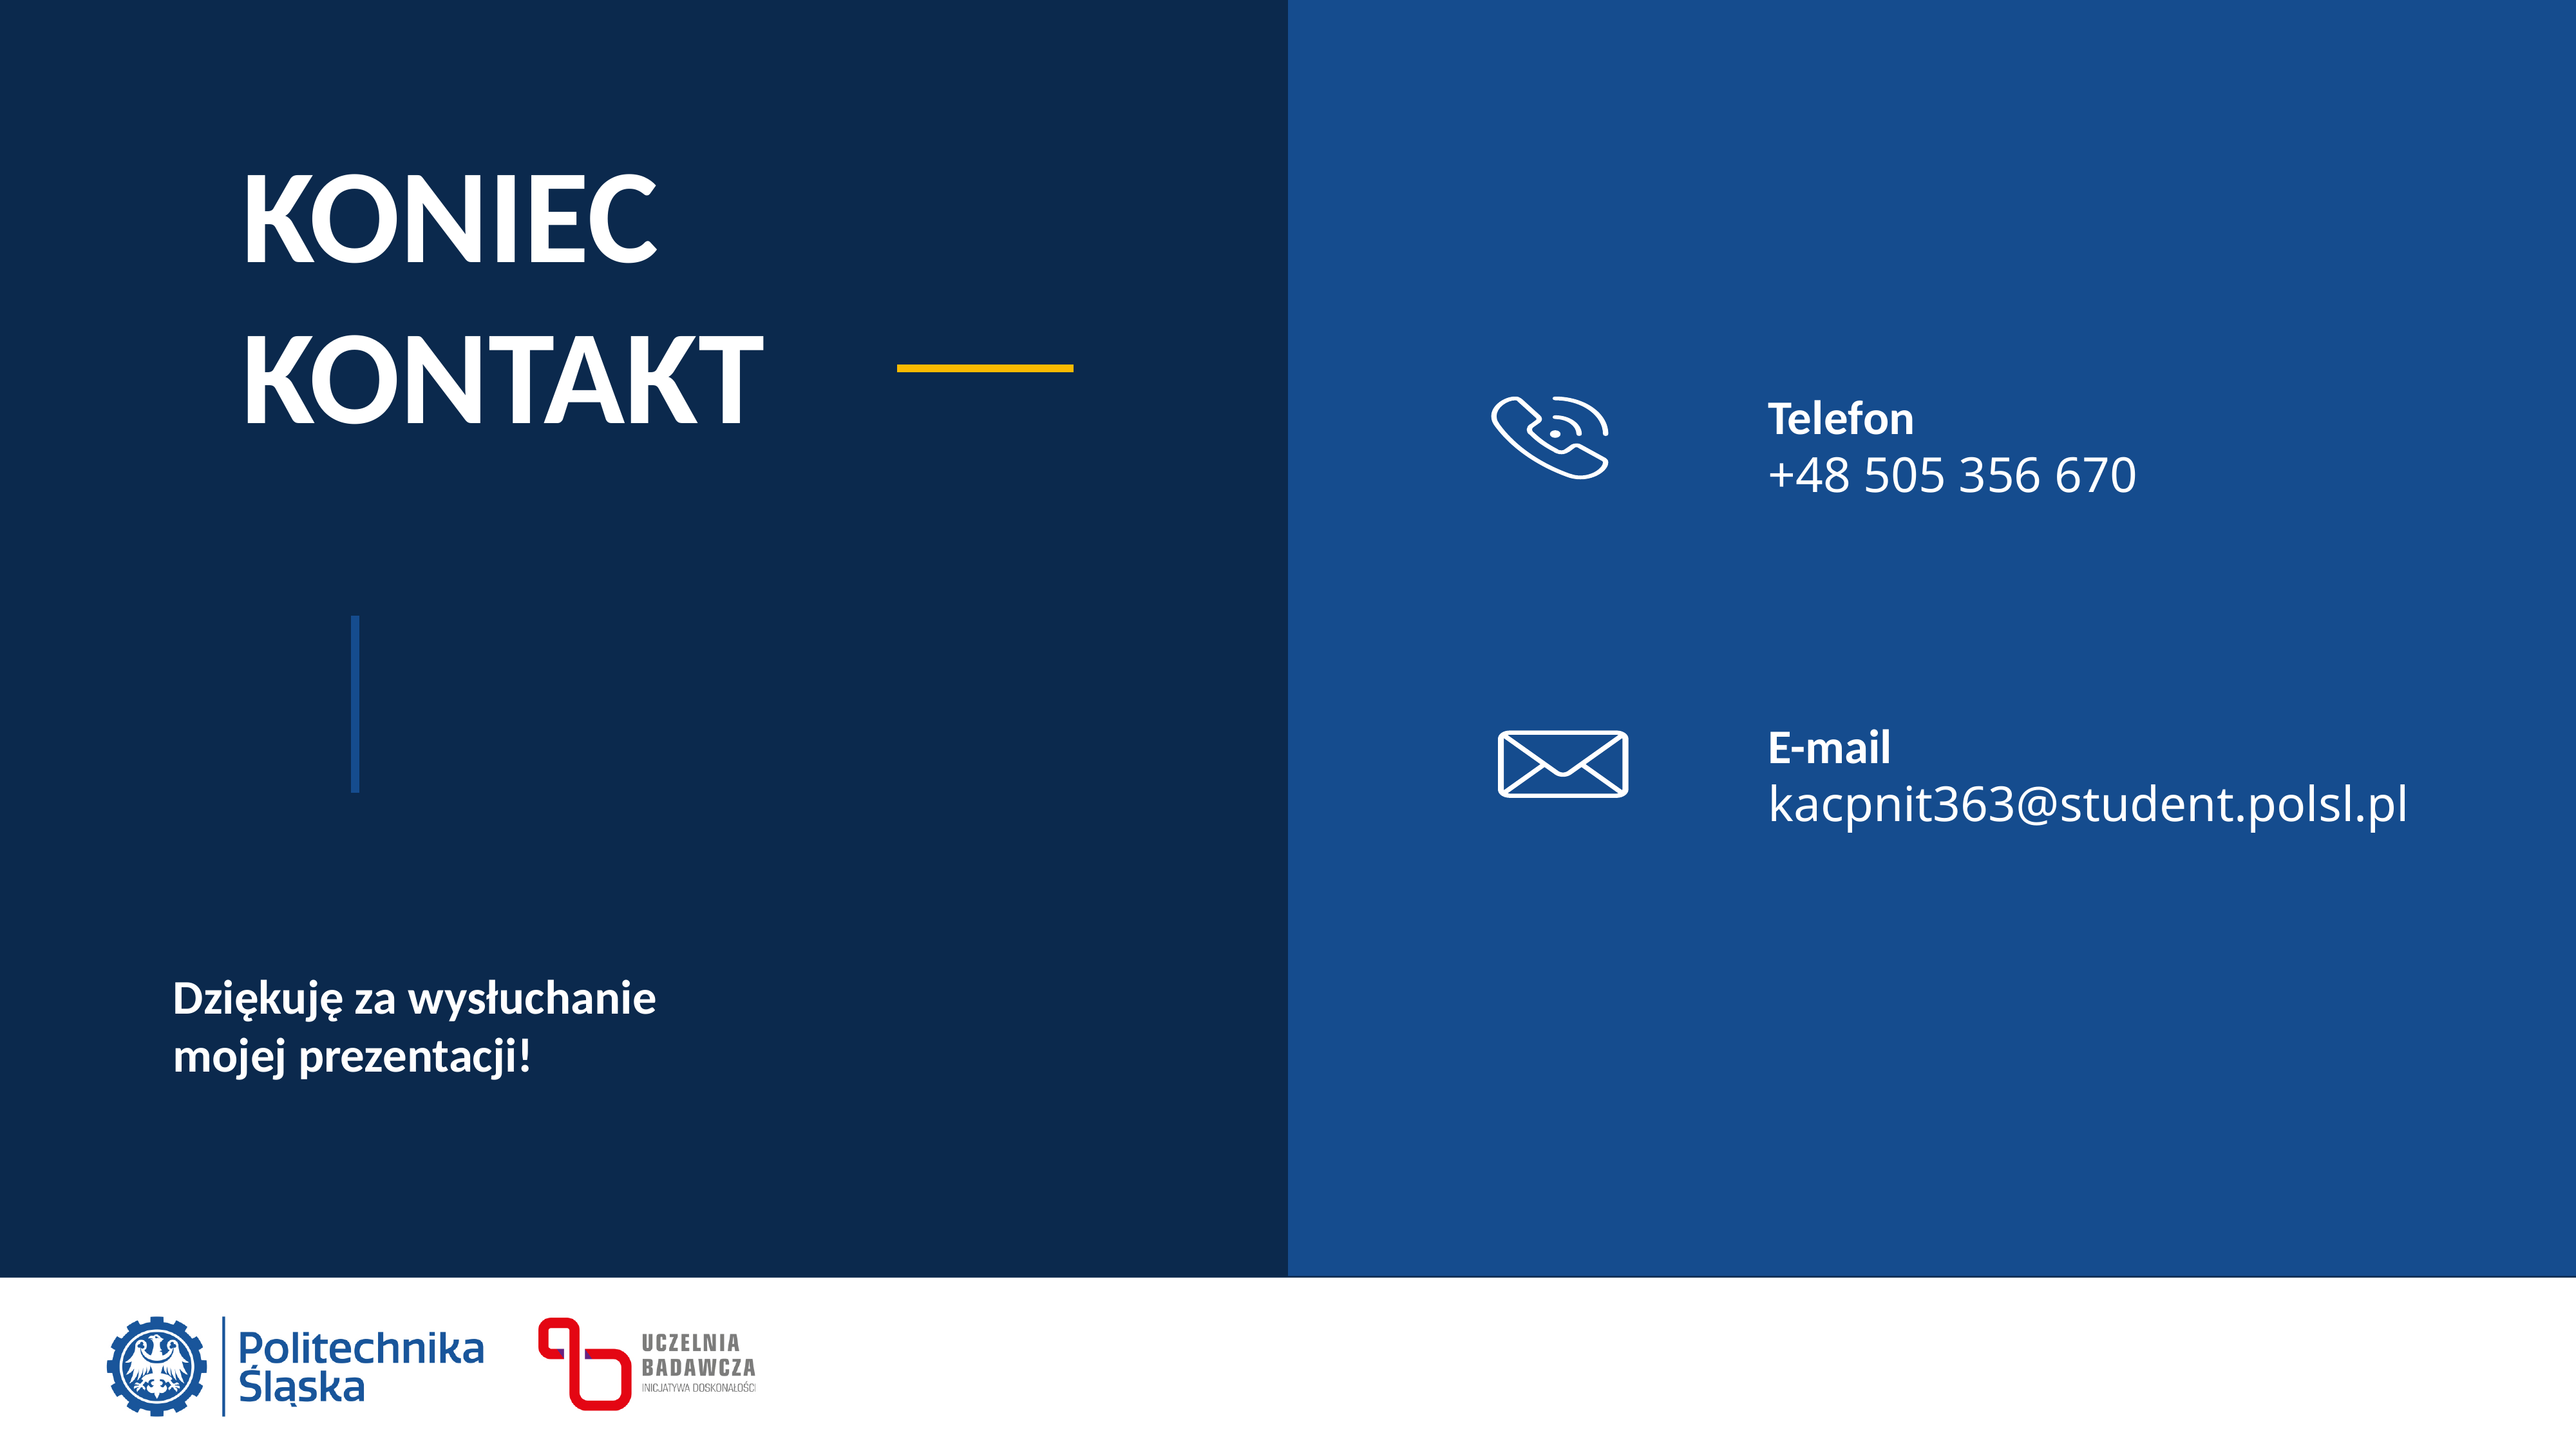

Koniec
Kontakt
Telefon
+48 505 356 670
E-mail
kacpnit363@student.polsl.pl
Dziękuję za wysłuchanie mojej prezentacji!